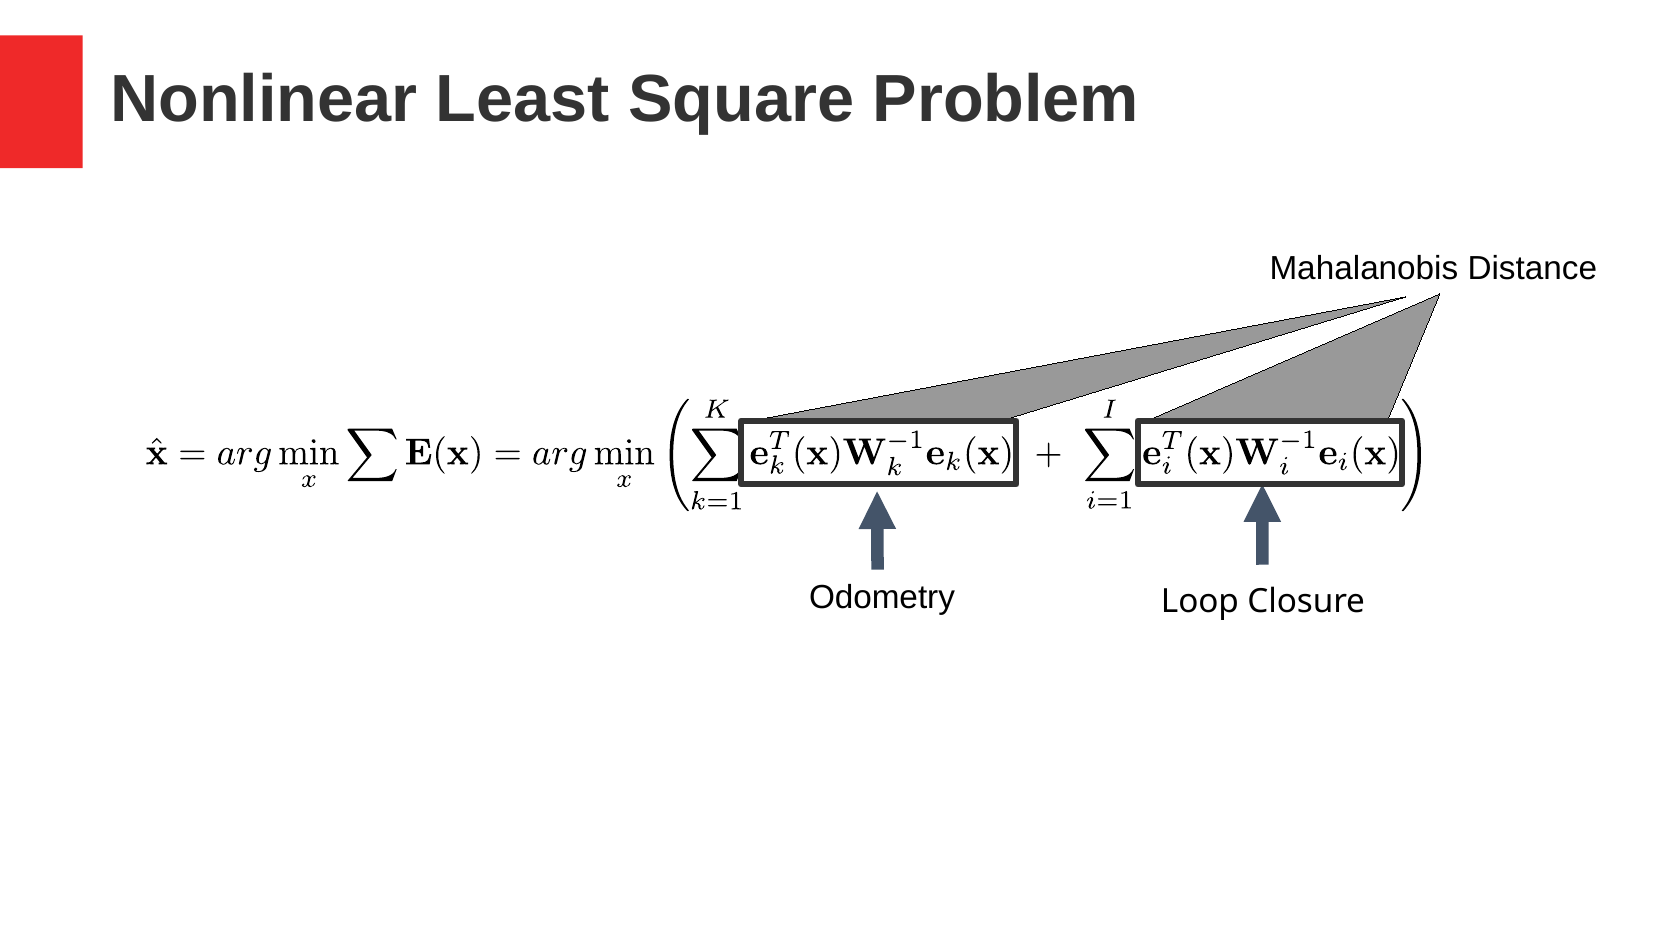

Nonlinear Least Square Problem
Mahalanobis Distance
Odometry
Loop Closure